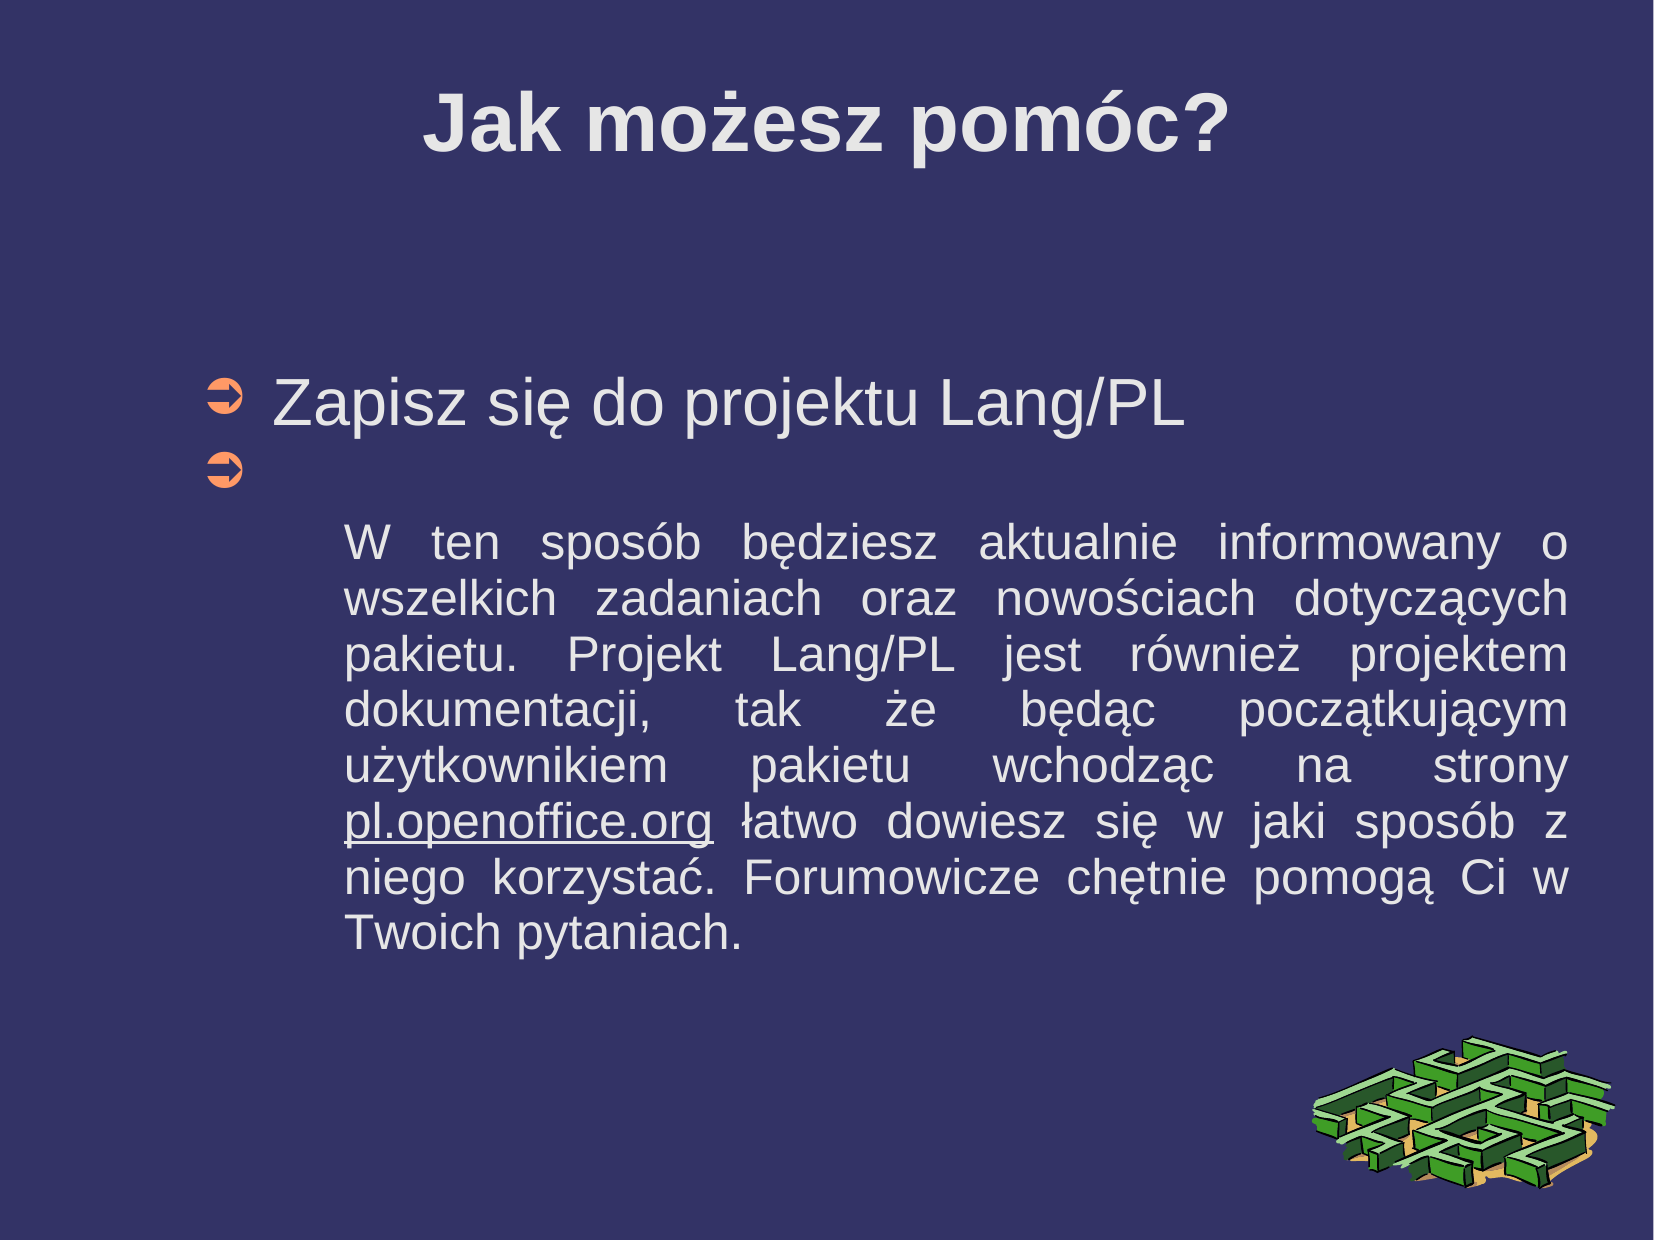

# Jak możesz pomóc?
Zapisz się do projektu Lang/PL
W ten sposób będziesz aktualnie informowany o wszelkich zadaniach oraz nowościach dotyczących pakietu. Projekt Lang/PL jest również projektem dokumentacji, tak że będąc początkującym użytkownikiem pakietu wchodząc na strony pl.openoffice.org łatwo dowiesz się w jaki sposób z niego korzystać. Forumowicze chętnie pomogą Ci w Twoich pytaniach.